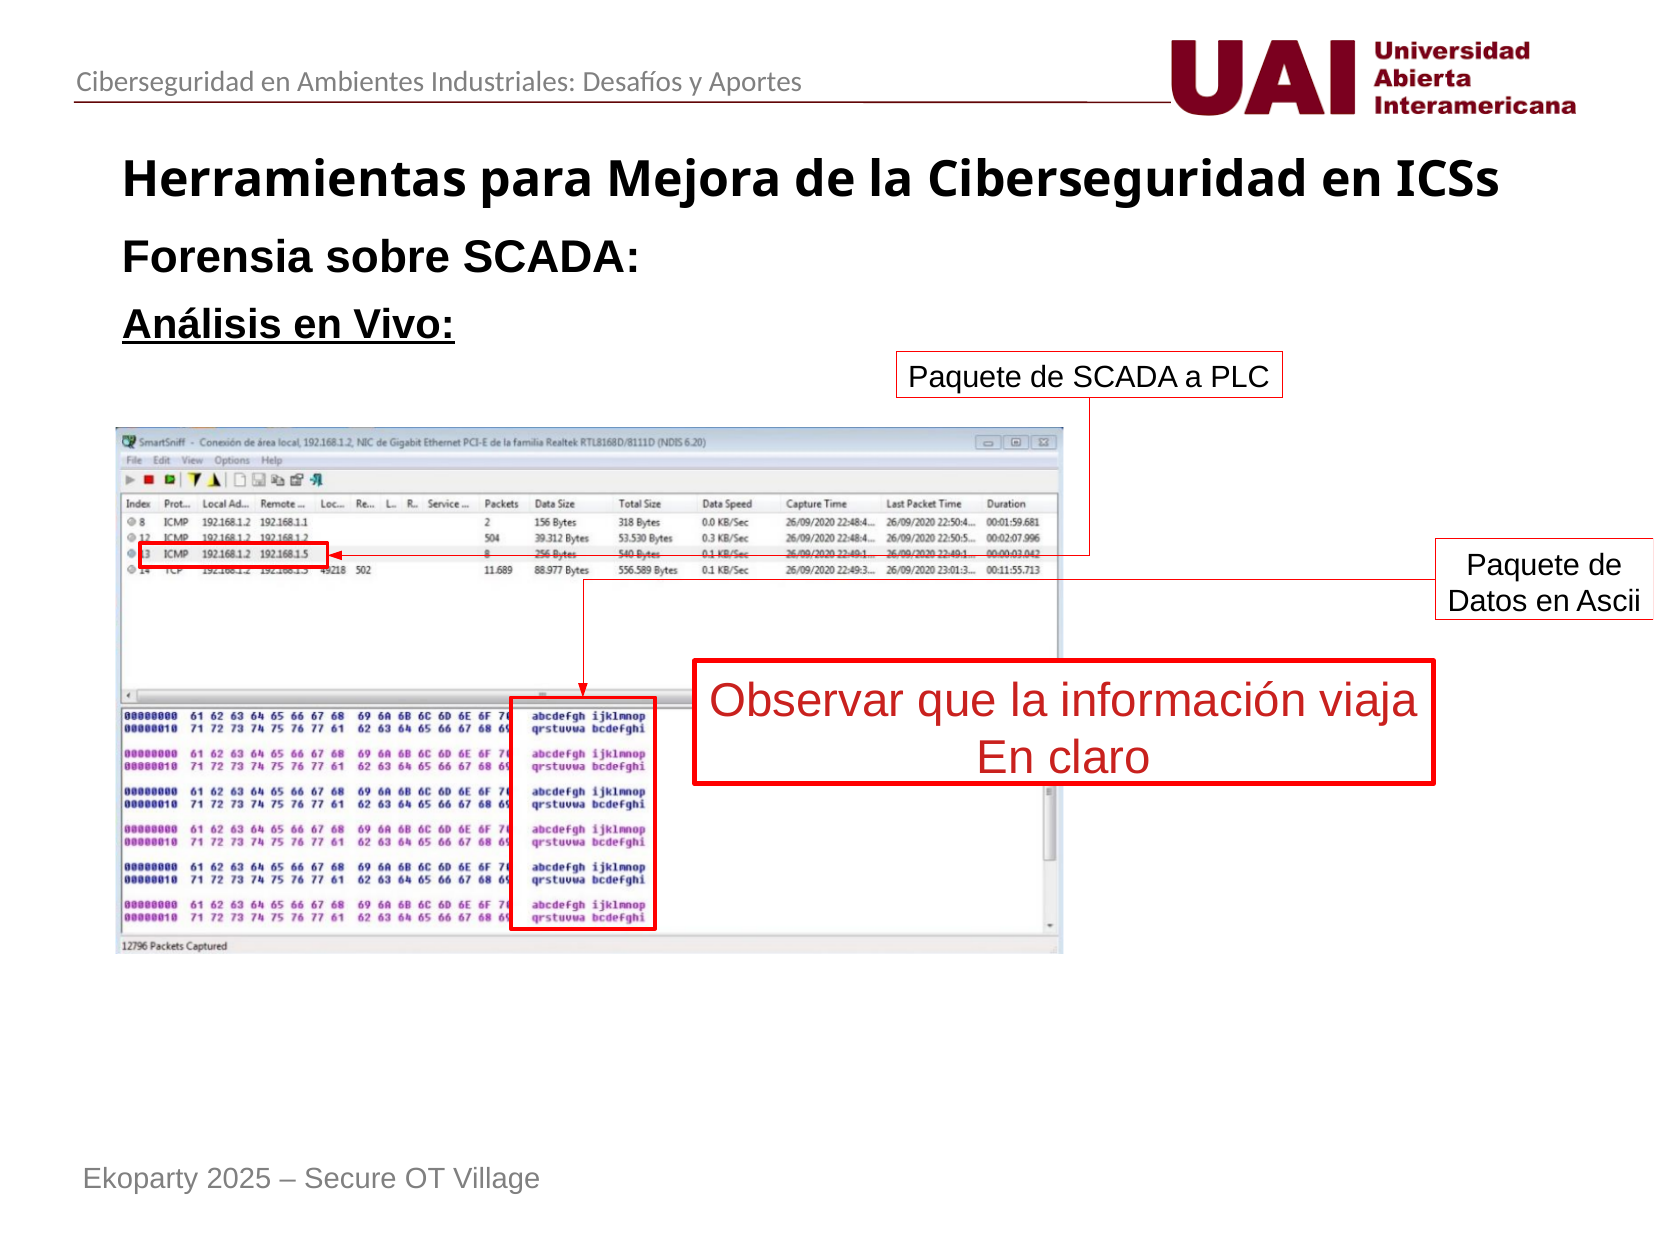

Herramientas para Mejora de la Ciberseguridad en ICSs
Forensia sobre SCADA:
Análisis en Vivo: